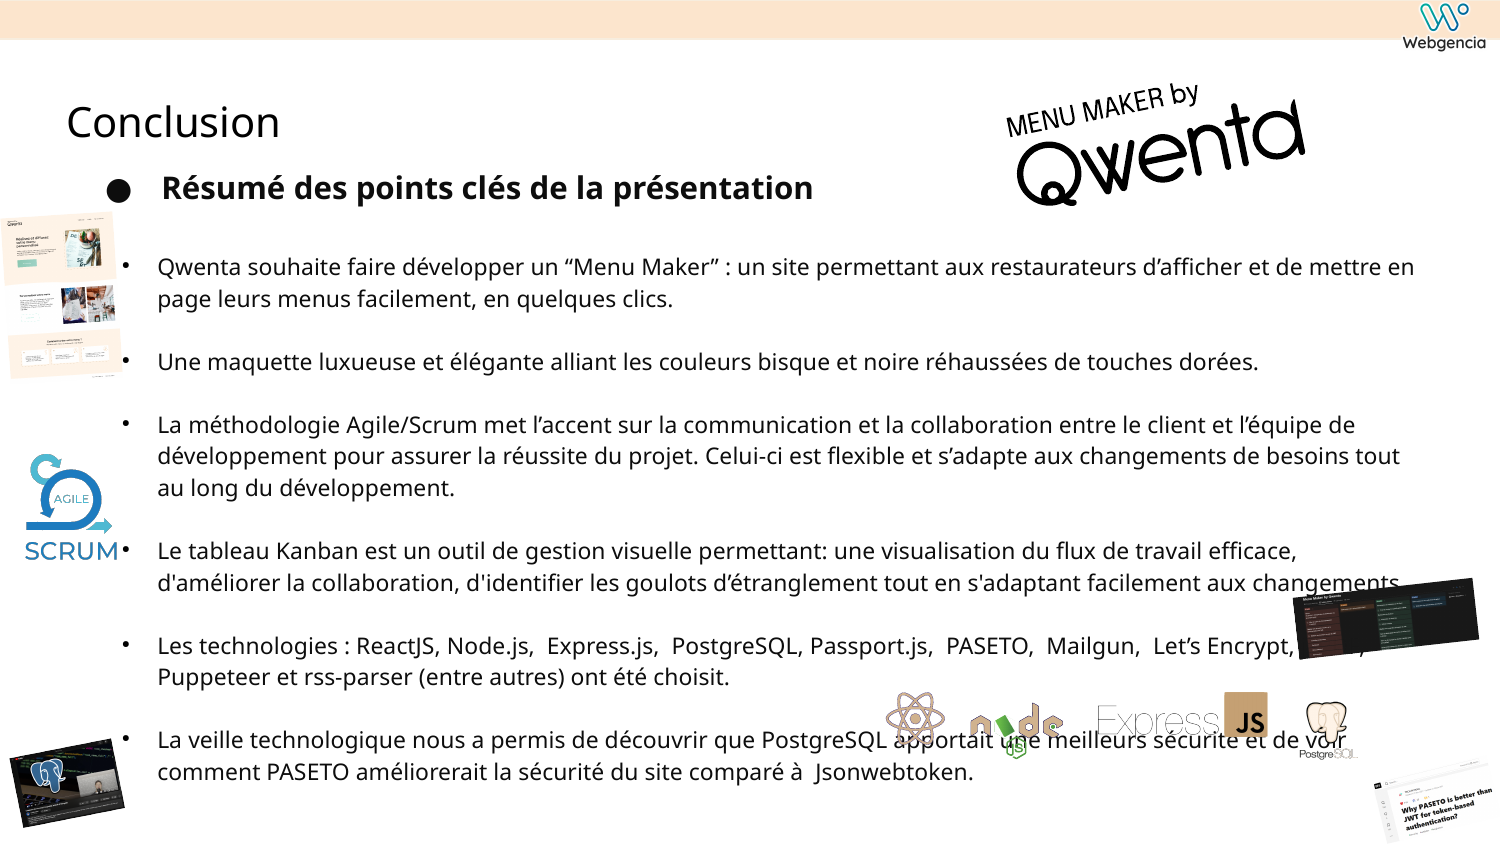

Présentation de l’usage du no-code
# Conclusion
Résumé des points clés de la présentation
Qwenta souhaite faire développer un “Menu Maker” : un site permettant aux restaurateurs d’afficher et de mettre en page leurs menus facilement, en quelques clics.
Une maquette luxueuse et élégante alliant les couleurs bisque et noire réhaussées de touches dorées.
La méthodologie Agile/Scrum met l’accent sur la communication et la collaboration entre le client et l’équipe de développement pour assurer la réussite du projet. Celui-ci est flexible et s’adapte aux changements de besoins tout au long du développement.
Le tableau Kanban est un outil de gestion visuelle permettant: une visualisation du flux de travail efficace, d'améliorer la collaboration, d'identifier les goulots d’étranglement tout en s'adaptant facilement aux changements.
Les technologies : ReactJS, Node.js, Express.js, PostgreSQL, Passport.js, PASETO, Mailgun, Let’s Encrypt, jsPDF, Puppeteer et rss-parser (entre autres) ont été choisit.
La veille technologique nous a permis de découvrir que PostgreSQL apportait une meilleurs sécurité et de voir comment PASETO améliorerait la sécurité du site comparé à Jsonwebtoken.